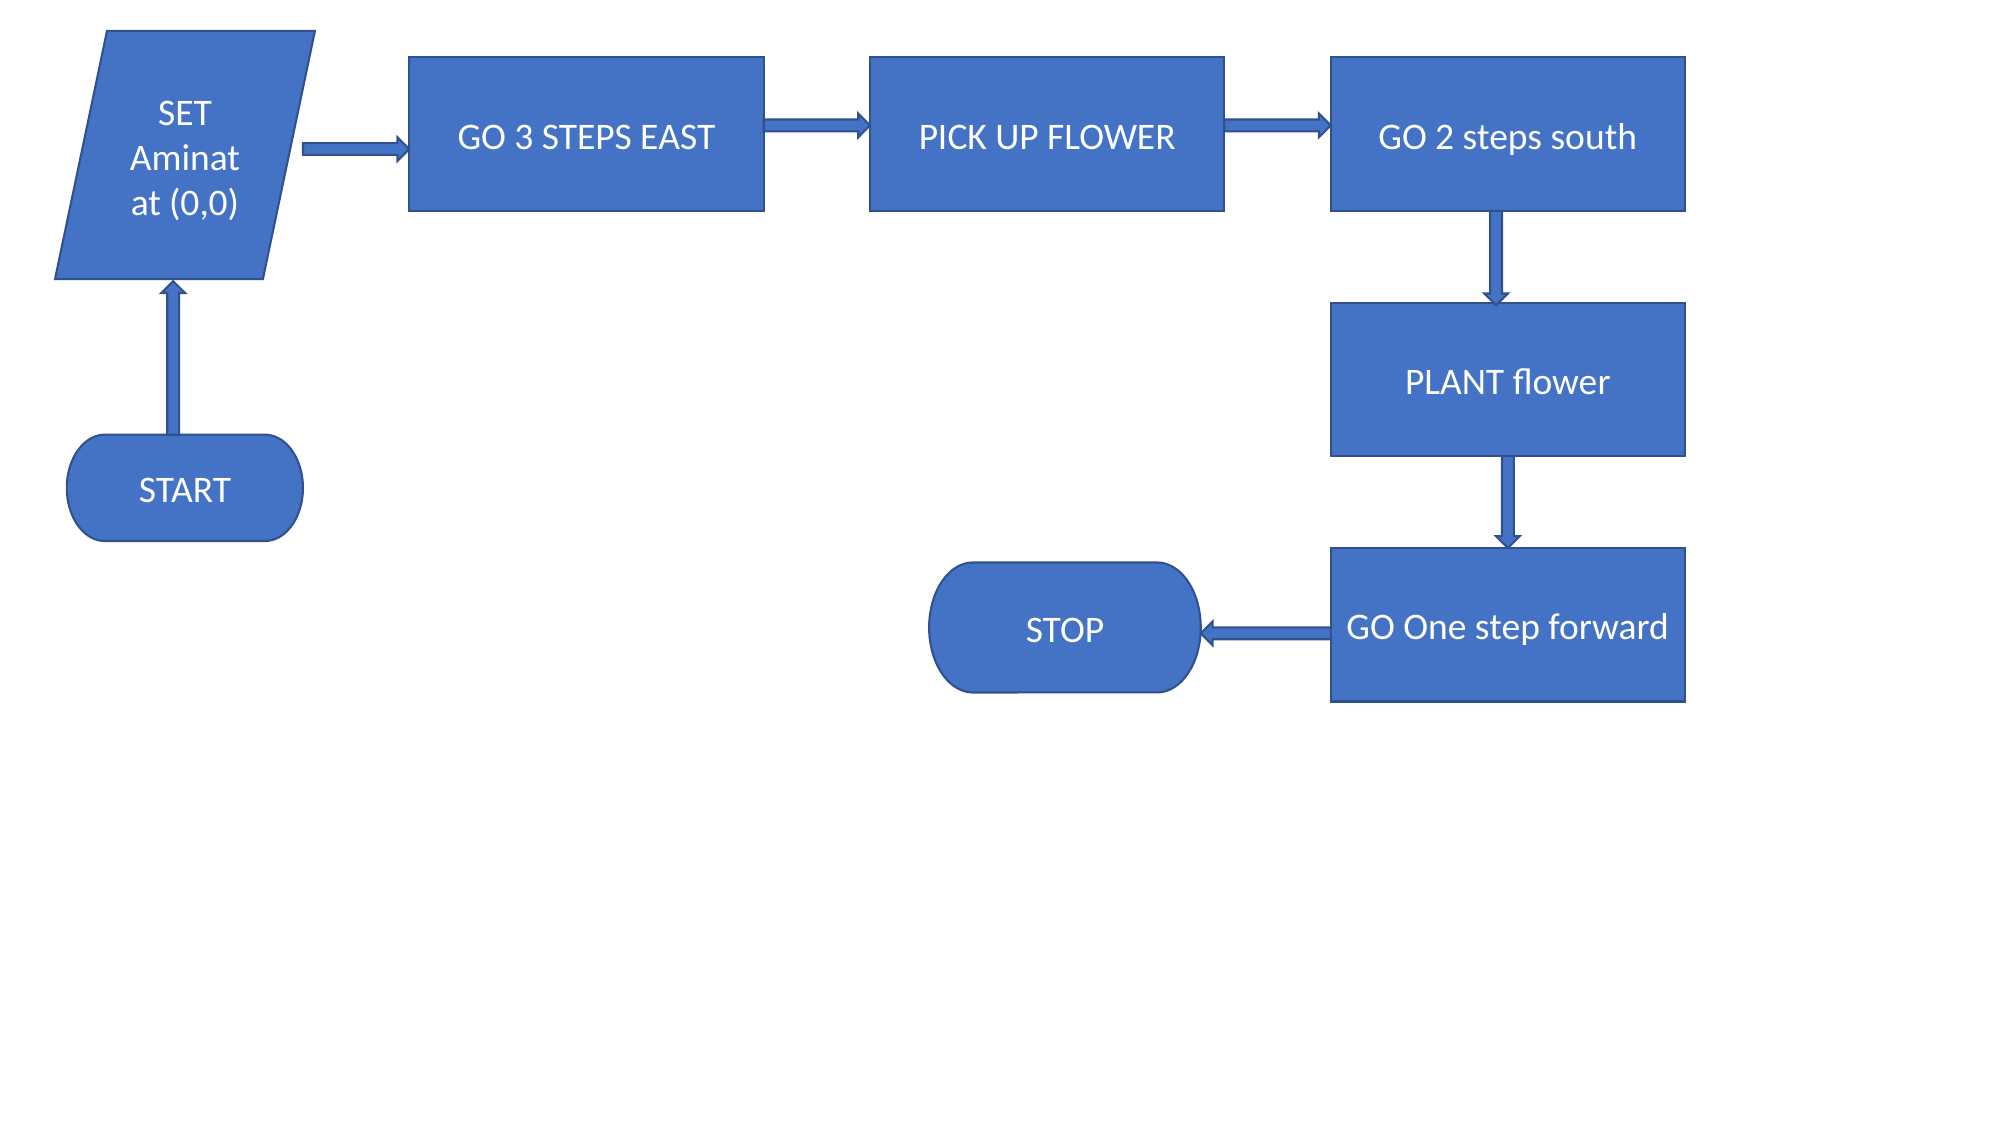

SET Aminat at (0,0)
GO 3 STEPS EAST
PICK UP FLOWER
GO 2 steps south
PLANT flower
START
GO One step forward
STOP